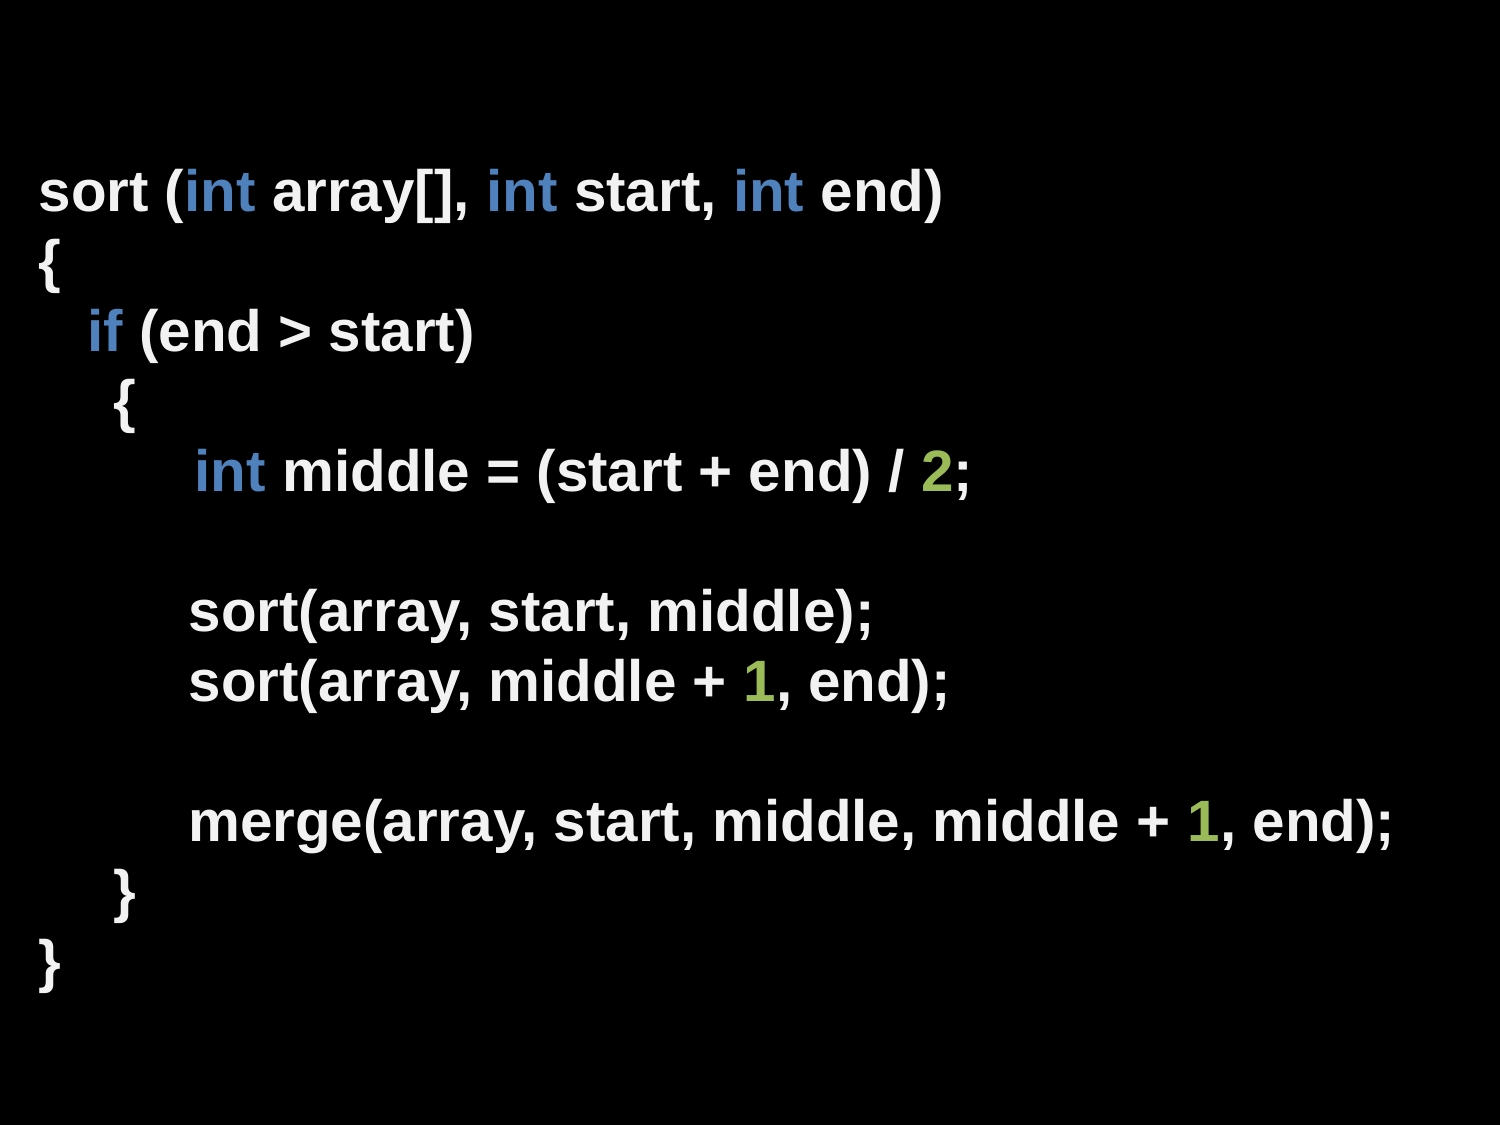

sort (int array[], int start, int end)
{
 if (end > start)
	{
	 int middle = (start + end) / 2;
		sort(array, start, middle);
		sort(array, middle + 1, end);
		merge(array, start, middle, middle + 1, end);
	}
}